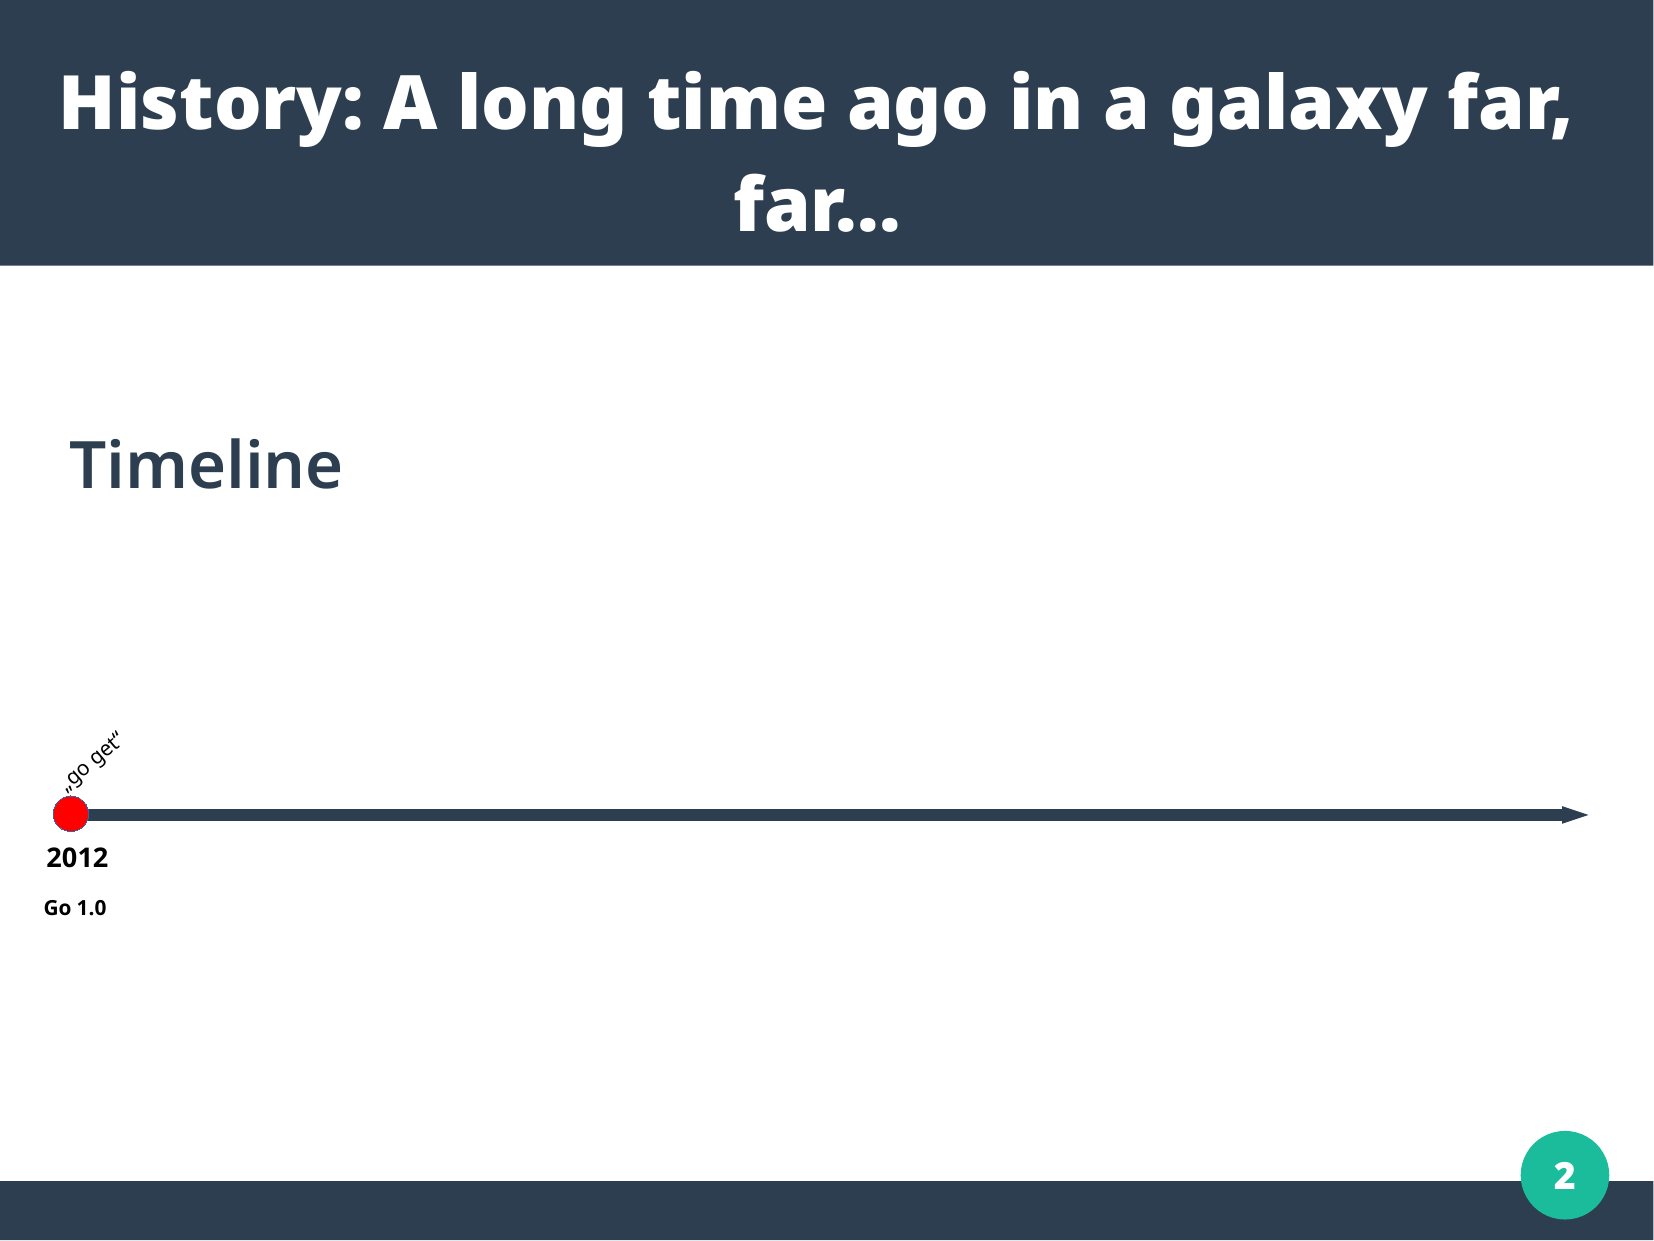

# History: A long time ago in a galaxy far, far...
Timeline
„go get“
 2012
 Go 1.0
2